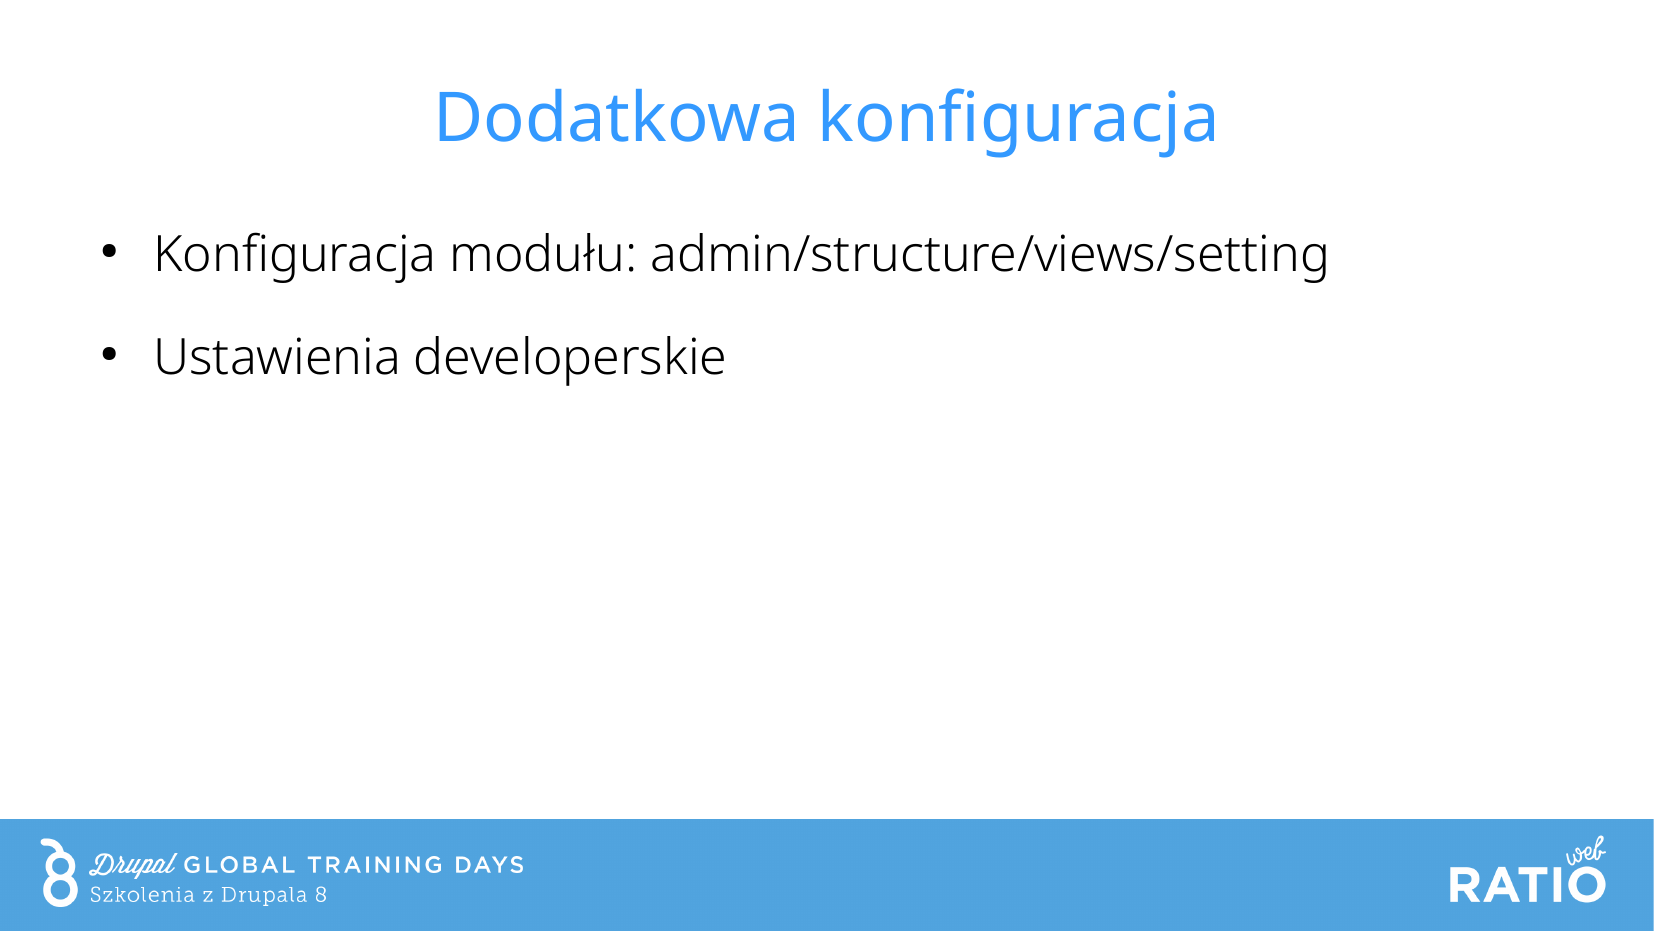

# Dodatkowa konfiguracja
Konfiguracja modułu: admin/structure/views/setting
Ustawienia developerskie